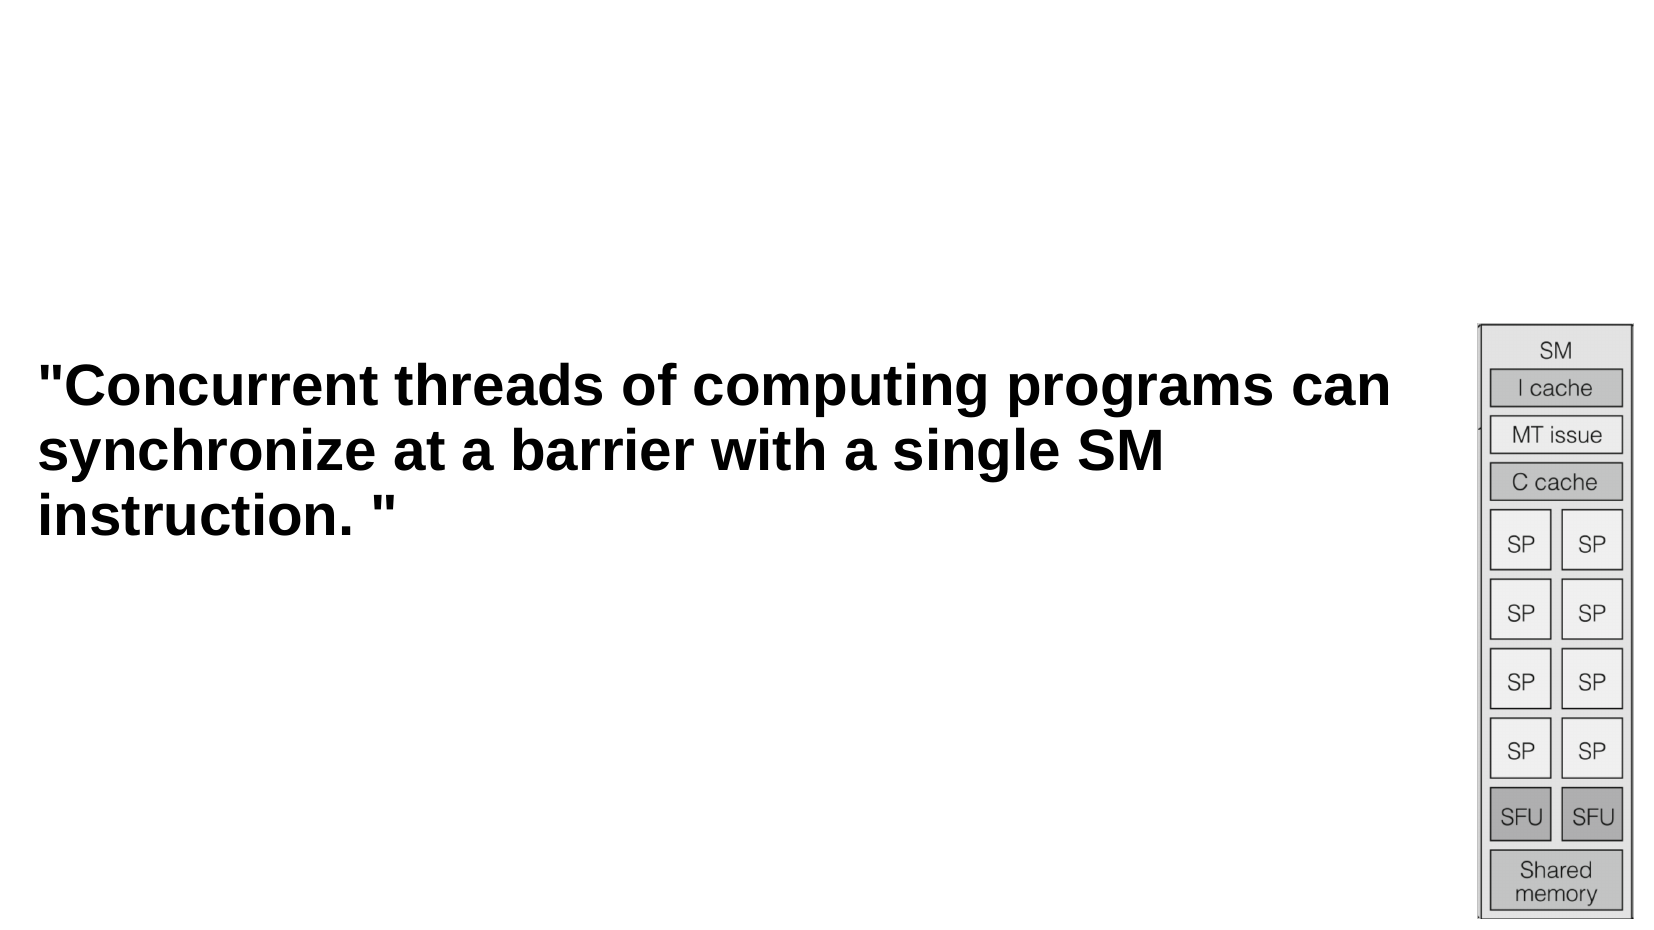

# "Concurrent threads of computing programs can synchronize at a barrier with a single SM instruction. "